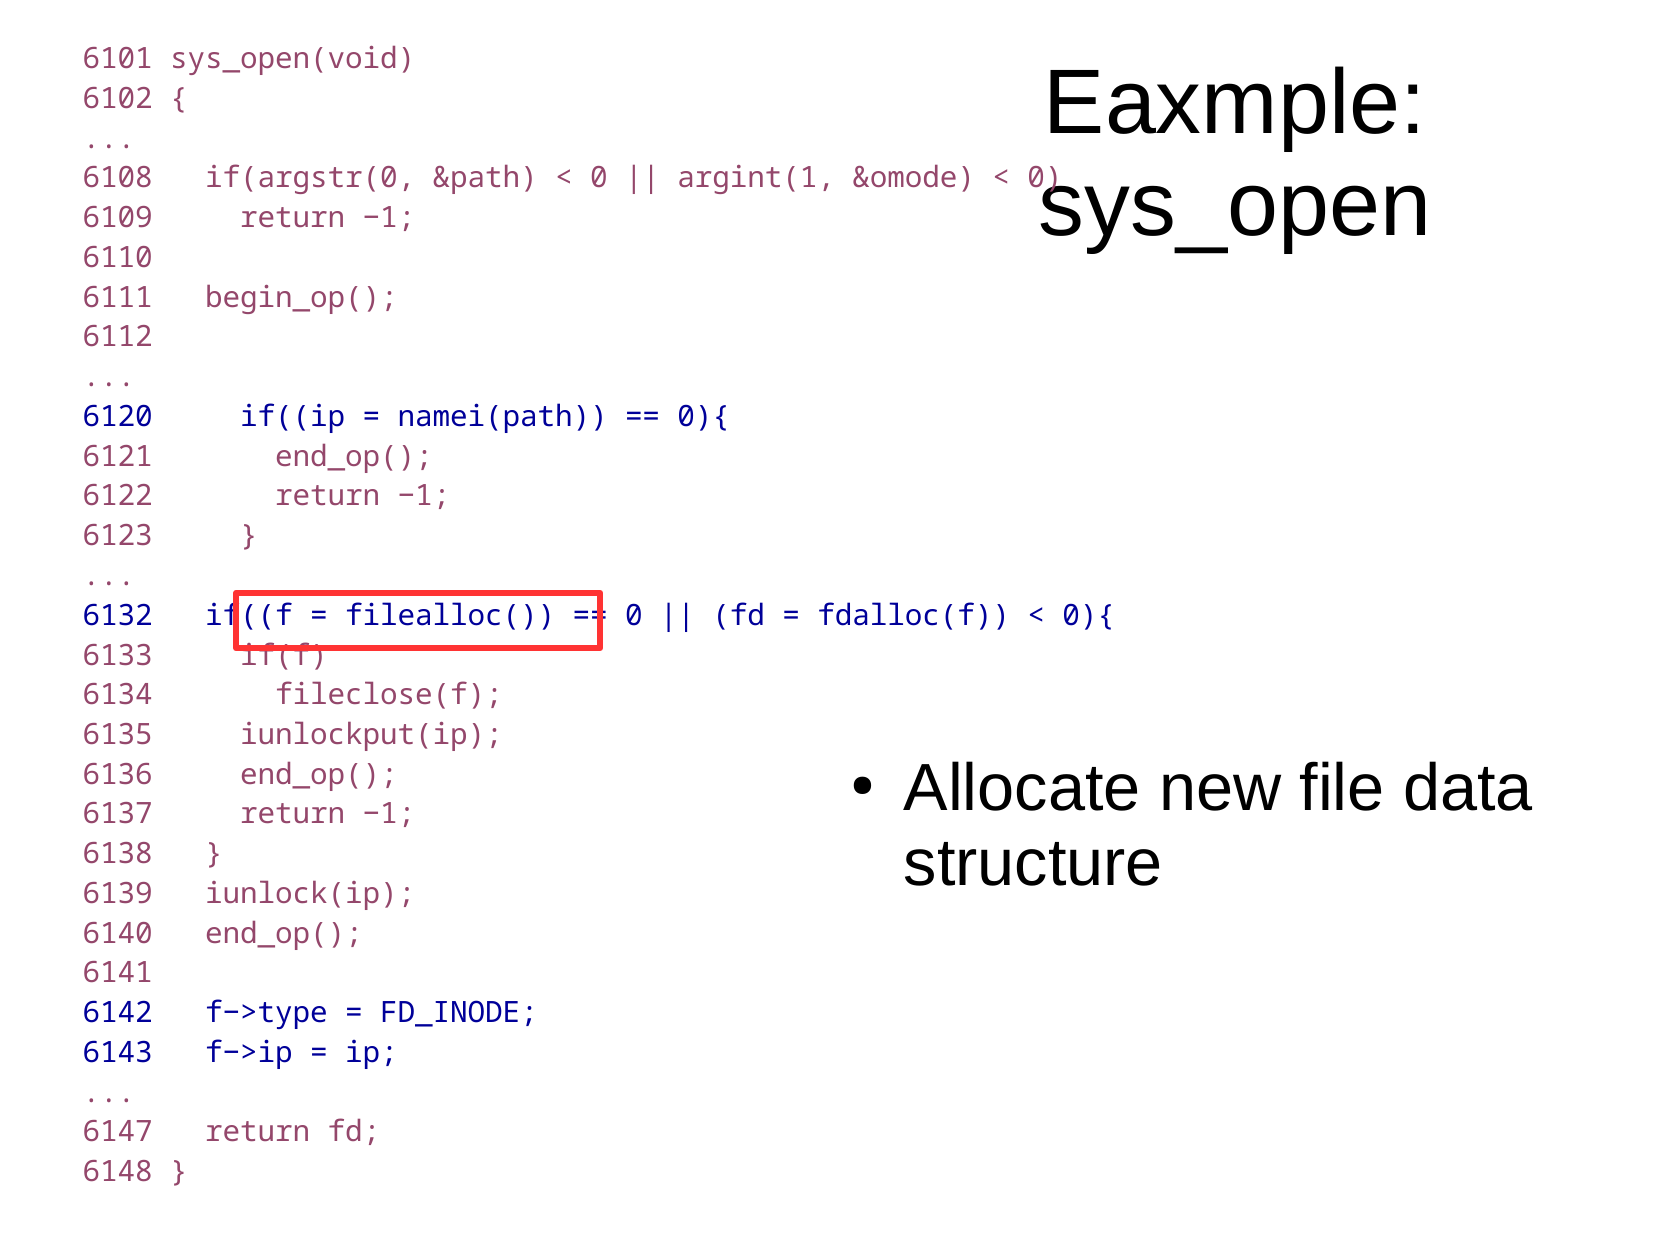

6101 sys_open(void)
6102 {
...
6108 if(argstr(0, &path) < 0 || argint(1, &omode) < 0)
6109 return −1;
6110
6111 begin_op();
6112
...
6120 if((ip = namei(path)) == 0){
6121 end_op();
6122 return −1;
6123 }
...
6132 if((f = filealloc()) == 0 || (fd = fdalloc(f)) < 0){
6133 if(f)
6134 fileclose(f);
6135 iunlockput(ip);
6136 end_op();
6137 return −1;
6138 }
6139 iunlock(ip);
6140 end_op();
6141
6142 f−>type = FD_INODE;
6143 f−>ip = ip;
...
6147 return fd;
6148 }
# Eaxmple: sys_open
Allocate new file data structure